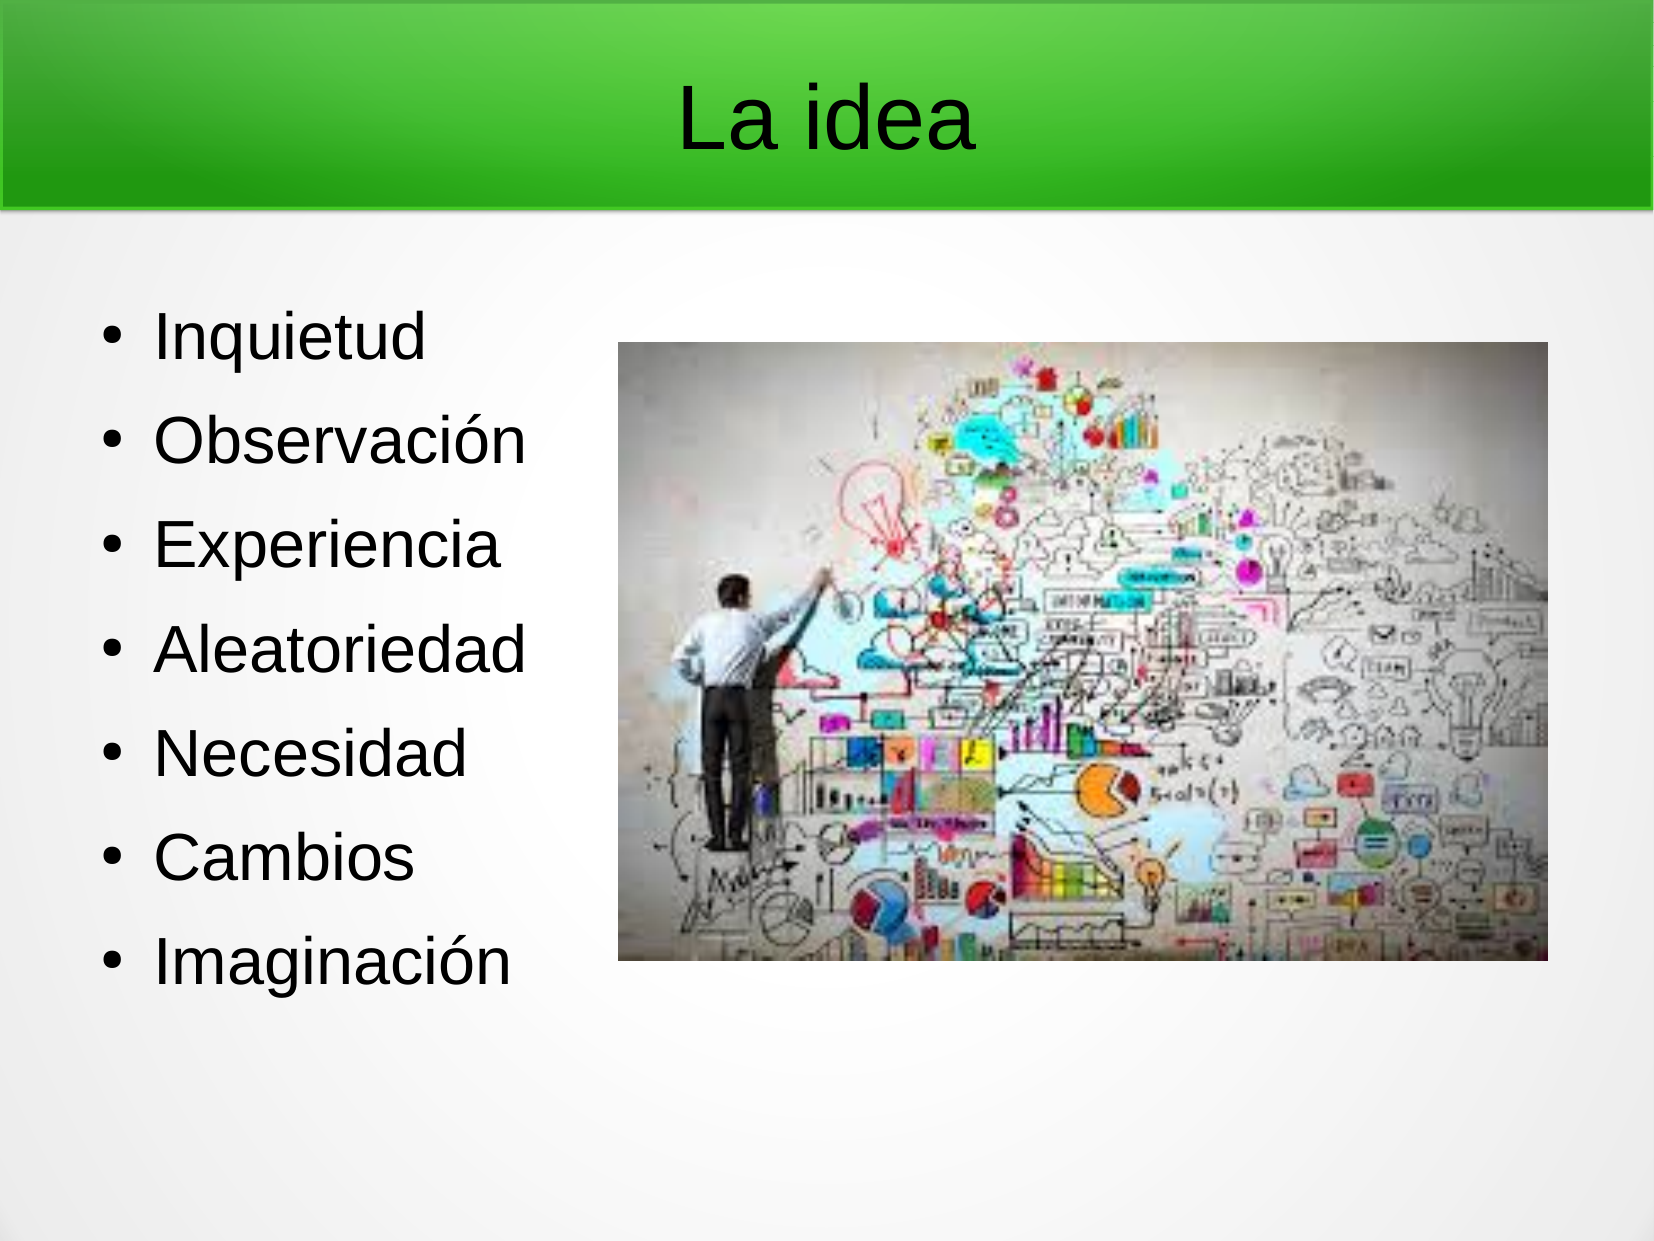

# La idea
Inquietud
Observación
Experiencia
Aleatoriedad
Necesidad
Cambios
Imaginación